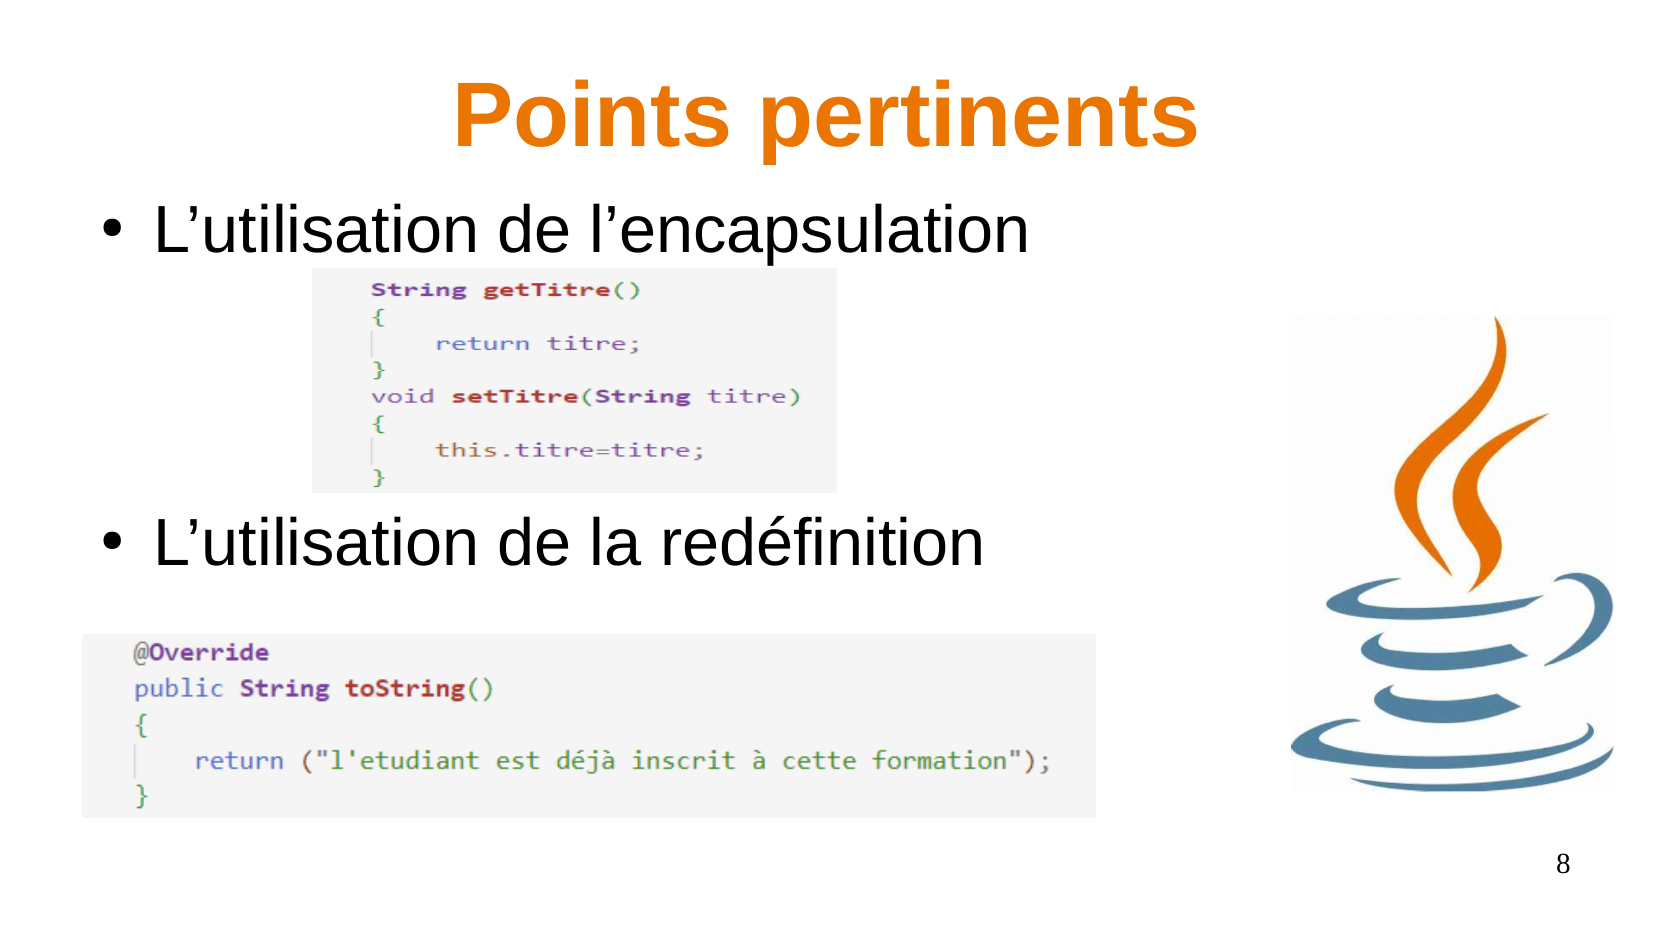

# Points pertinents
L’utilisation de l’encapsulation
L’utilisation de la redéfinition
8